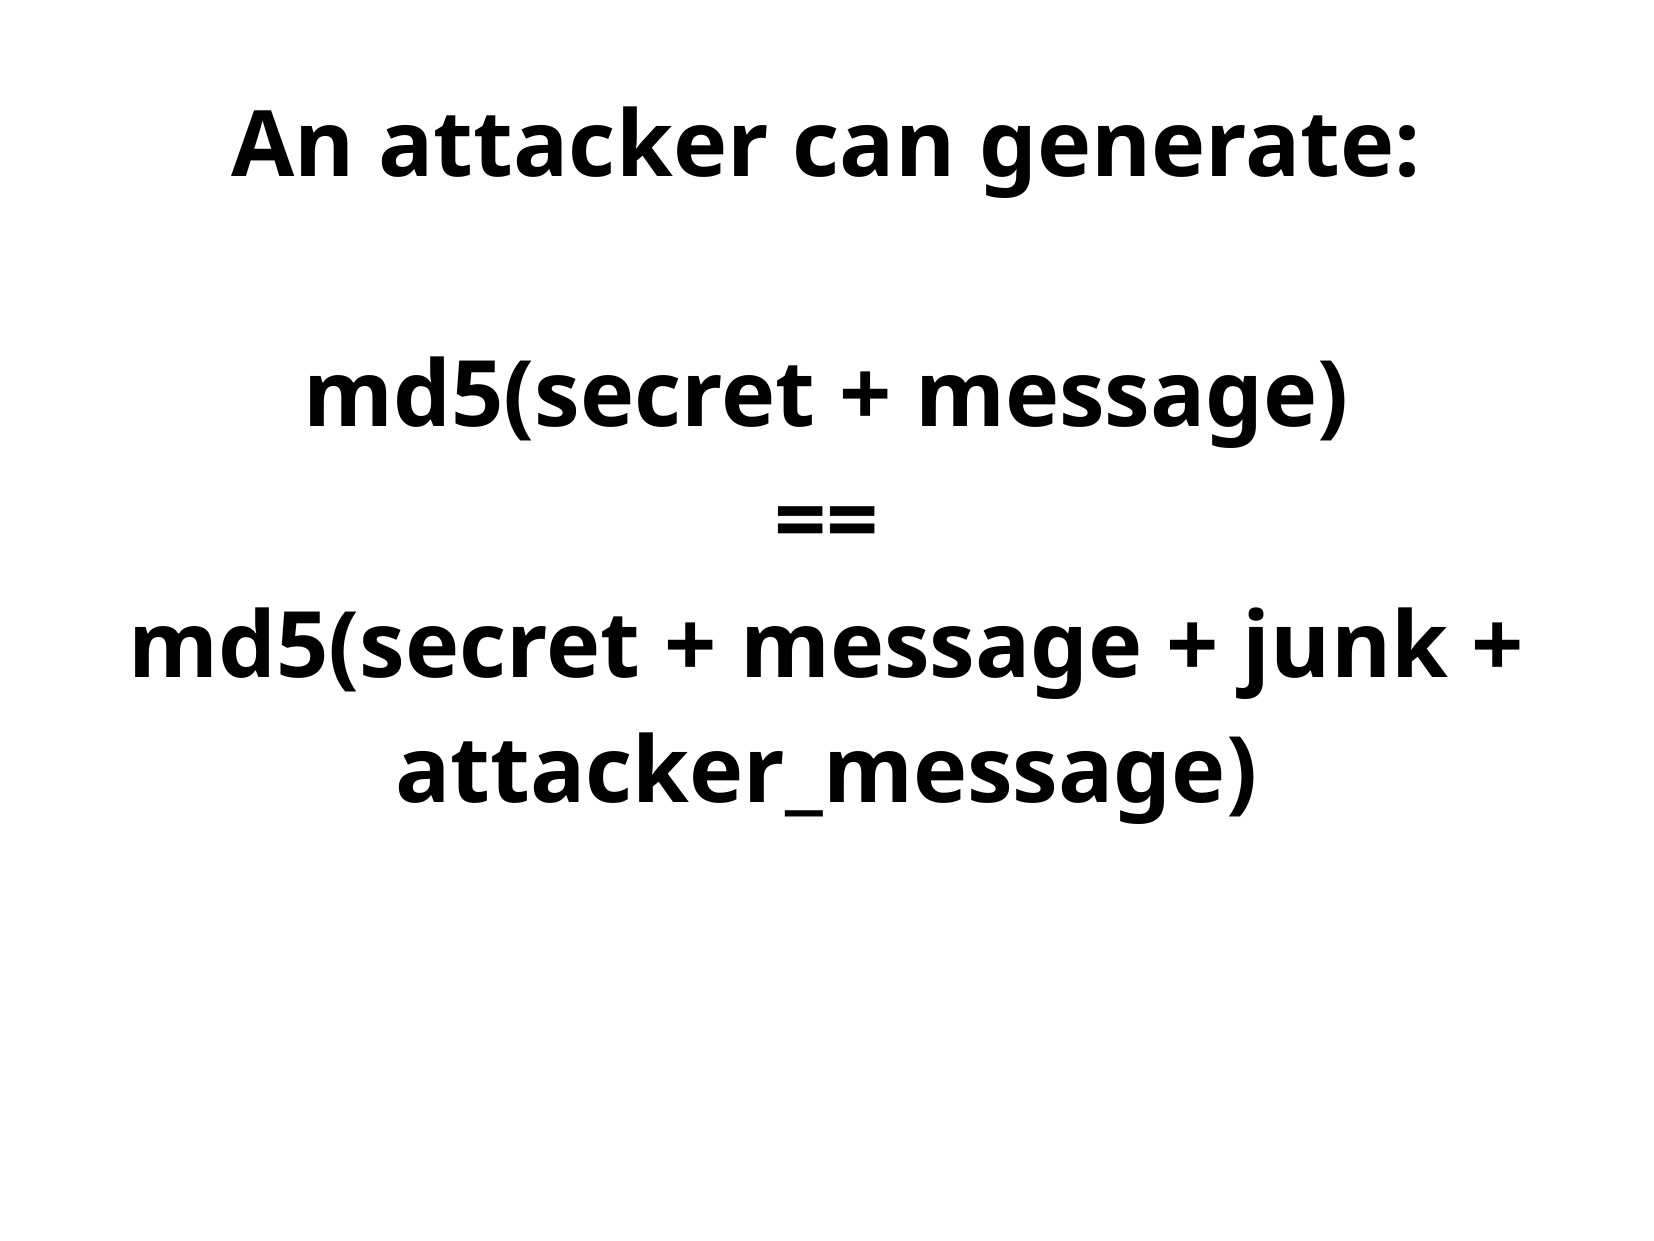

# An attacker can generate:
md5(secret + message)
==
md5(secret + message + junk + attacker_message)